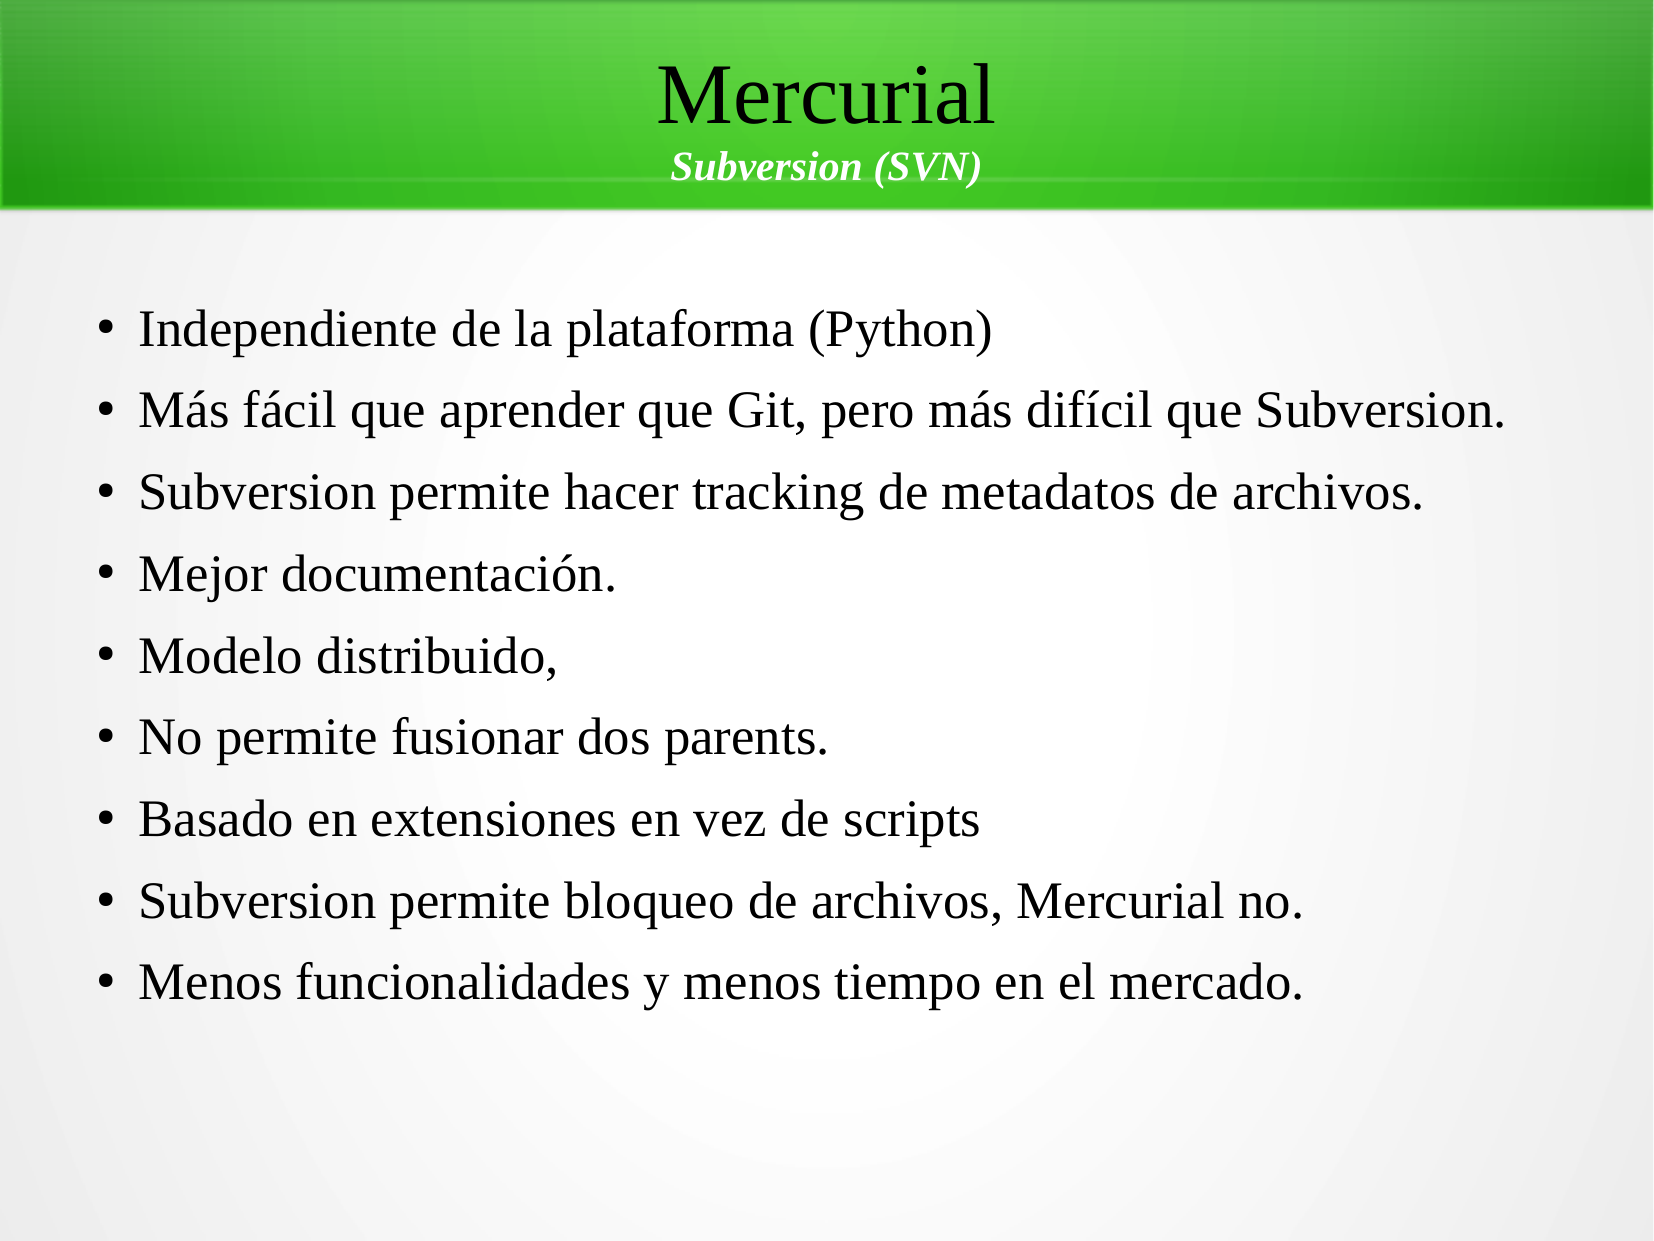

# Mercurial Subversion (SVN)
Independiente de la plataforma (Python)
Más fácil que aprender que Git, pero más difícil que Subversion.
Subversion permite hacer tracking de metadatos de archivos.
Mejor documentación.
Modelo distribuido,
No permite fusionar dos parents.
Basado en extensiones en vez de scripts
Subversion permite bloqueo de archivos, Mercurial no.
Menos funcionalidades y menos tiempo en el mercado.